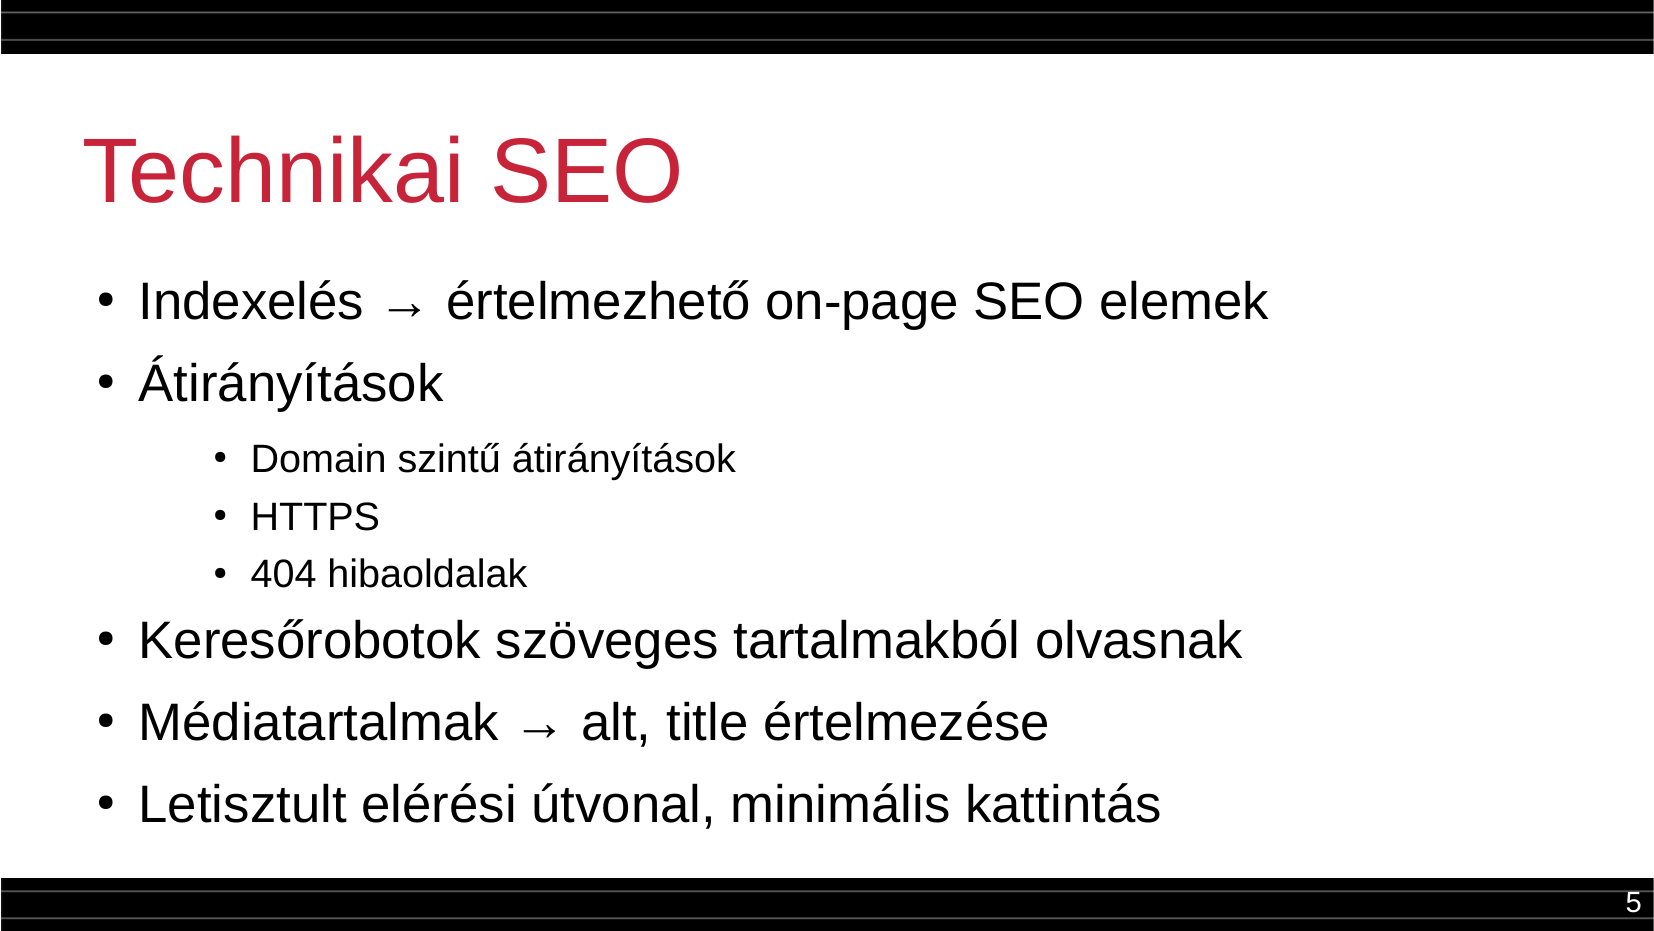

# Technikai SEO
Indexelés → értelmezhető on-page SEO elemek
Átirányítások
Domain szintű átirányítások
HTTPS
404 hibaoldalak
Keresőrobotok szöveges tartalmakból olvasnak
Médiatartalmak → alt, title értelmezése
Letisztult elérési útvonal, minimális kattintás